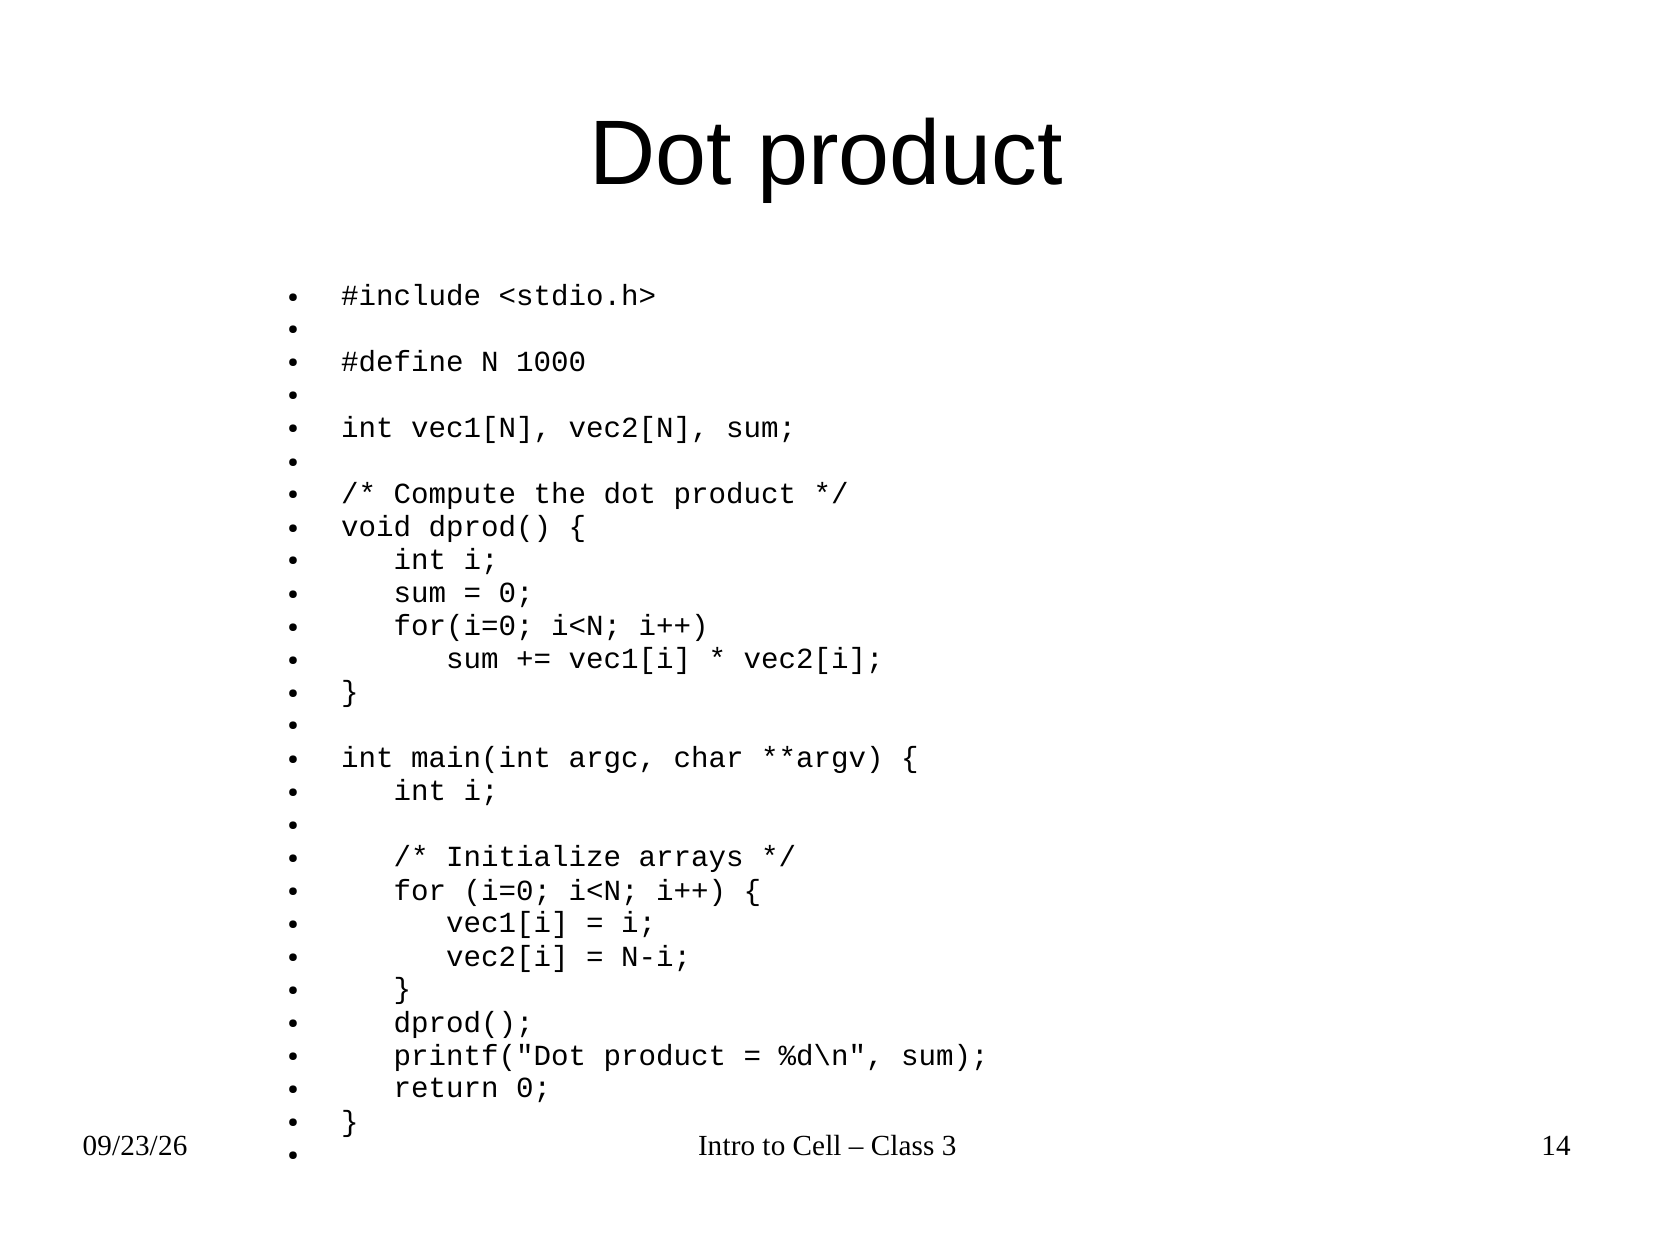

# Dot product
#include <stdio.h>
#define N 1000
int vec1[N], vec2[N], sum;
/* Compute the dot product */
void dprod() {
 int i;
 sum = 0;
 for(i=0; i<N; i++)
 sum += vec1[i] * vec2[i];
}
int main(int argc, char **argv) {
 int i;
 /* Initialize arrays */
 for (i=0; i<N; i++) {
 vec1[i] = i;
 vec2[i] = N-i;
 }
 dprod();
 printf("Dot product = %d\n", sum);
 return 0;
}
Cell Programming Workshop
14